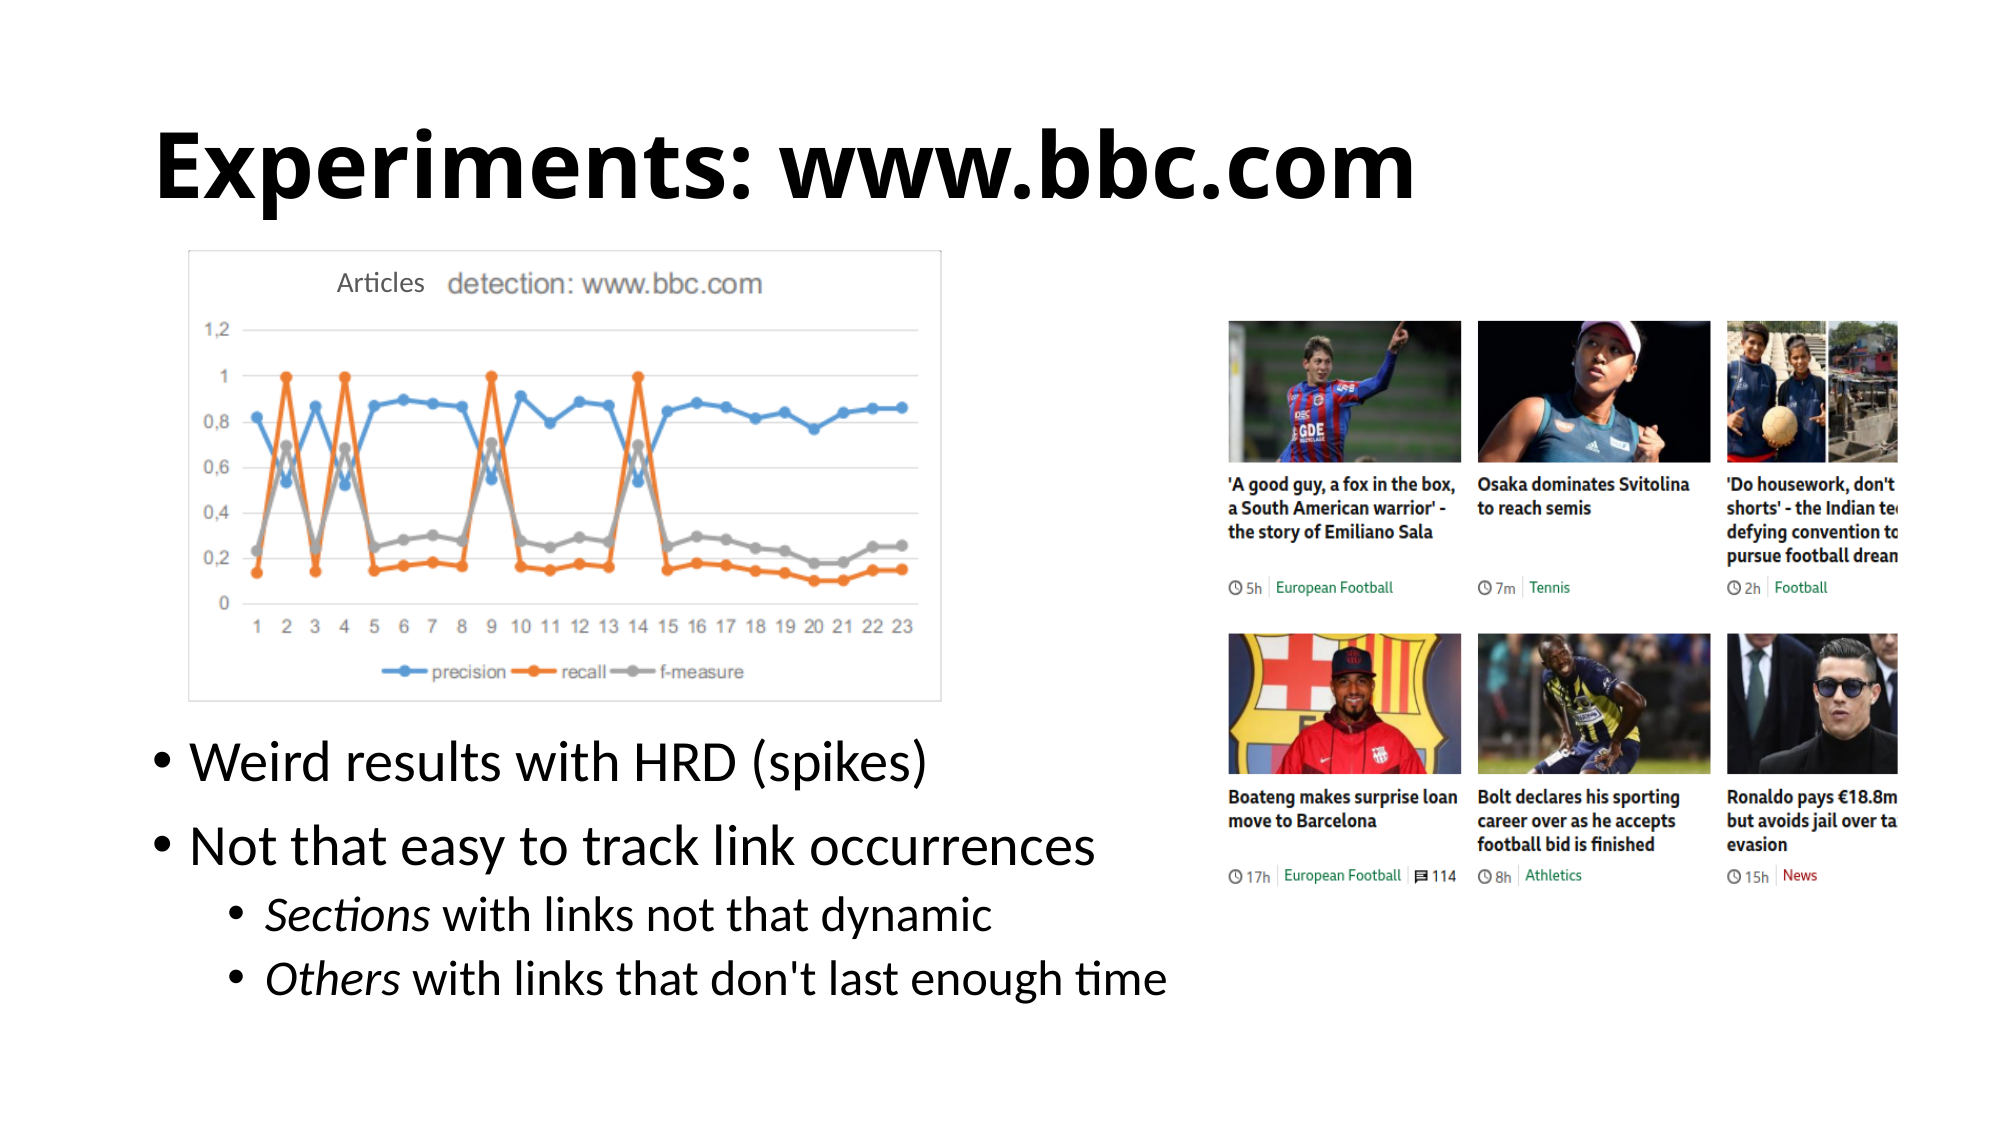

# Experiments: www.bbc.com
Articles
Weird results with HRD (spikes)
Not that easy to track link occurrences
Sections with links not that dynamic
Others with links that don't last enough time